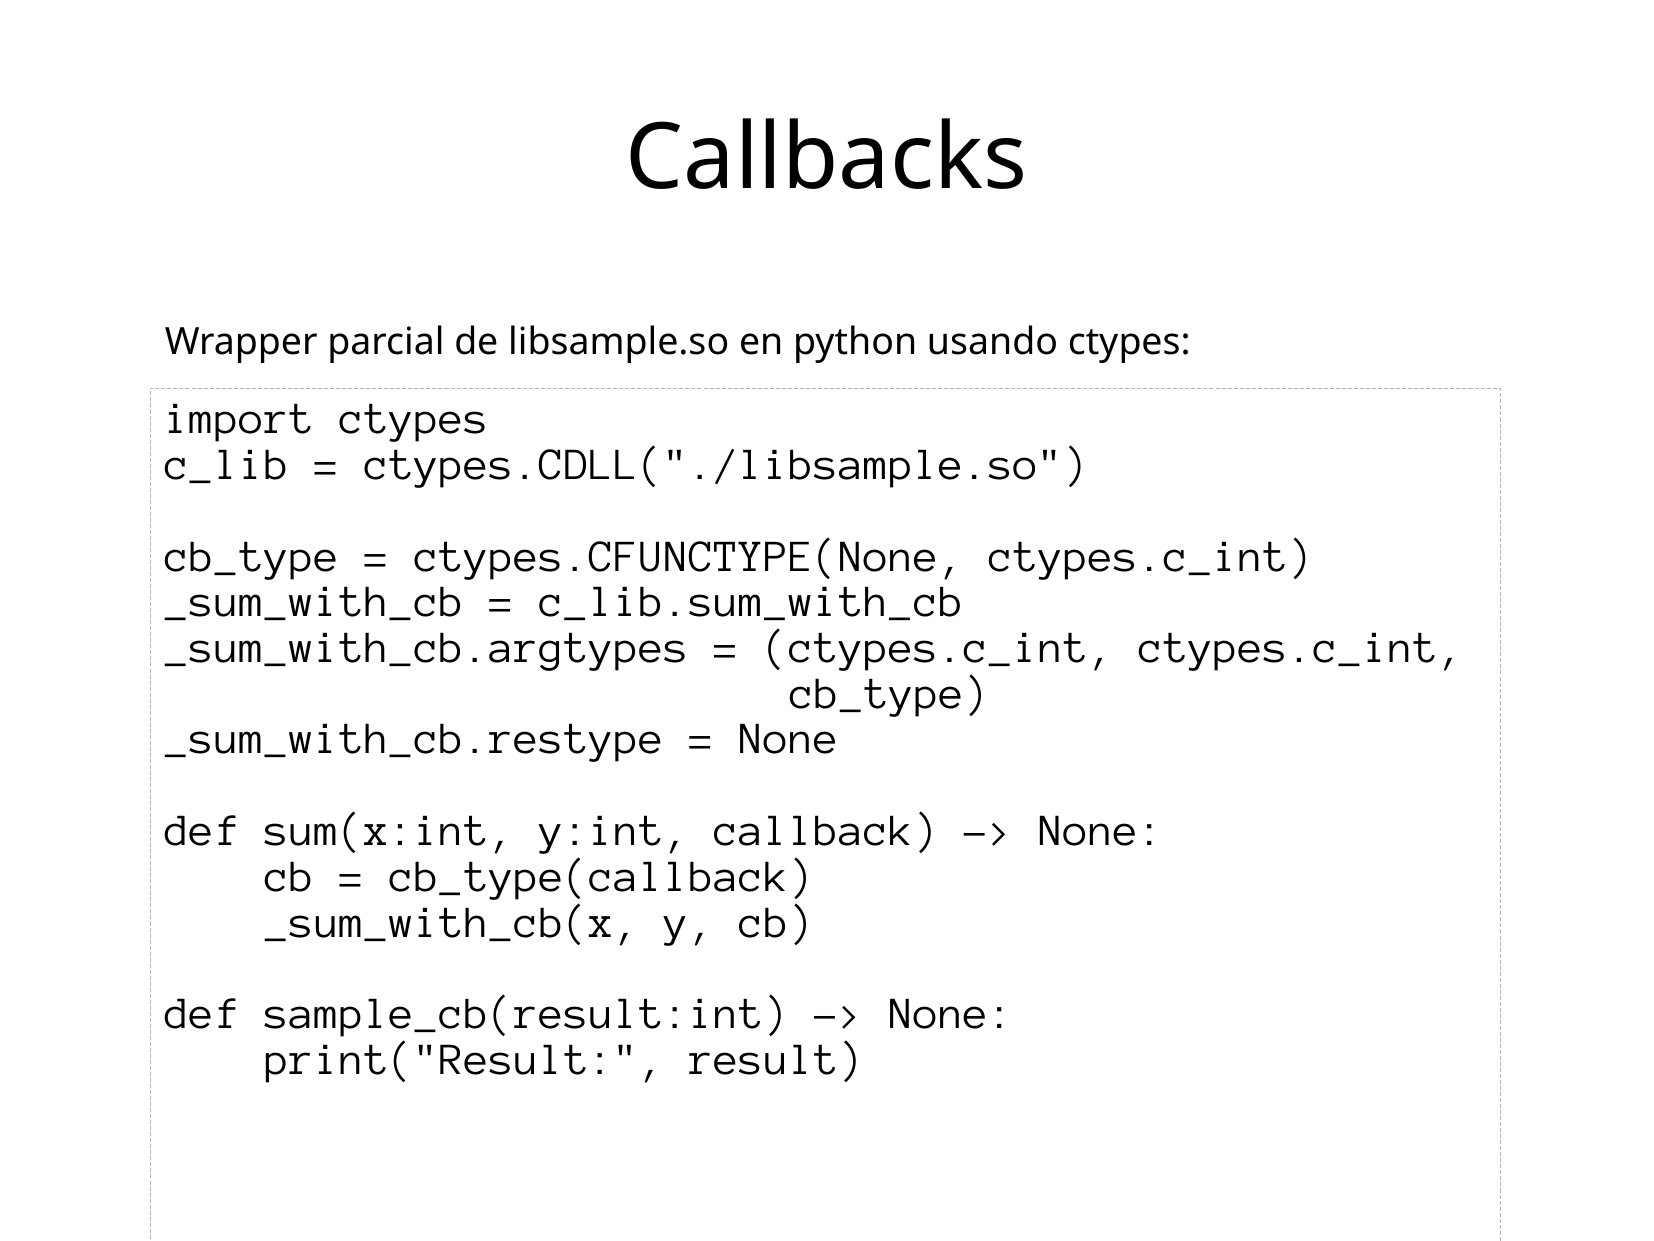

# Callbacks
Wrapper parcial de libsample.so en python usando ctypes:
import ctypes
c_lib = ctypes.CDLL("./libsample.so")
cb_type = ctypes.CFUNCTYPE(None, ctypes.c_int)
_sum_with_cb = c_lib.sum_with_cb
_sum_with_cb.argtypes = (ctypes.c_int, ctypes.c_int,
 cb_type)
_sum_with_cb.restype = None
def sum(x:int, y:int, callback) -> None:
 cb = cb_type(callback)
 _sum_with_cb(x, y, cb)
def sample_cb(result:int) -> None:
 print("Result:", result)